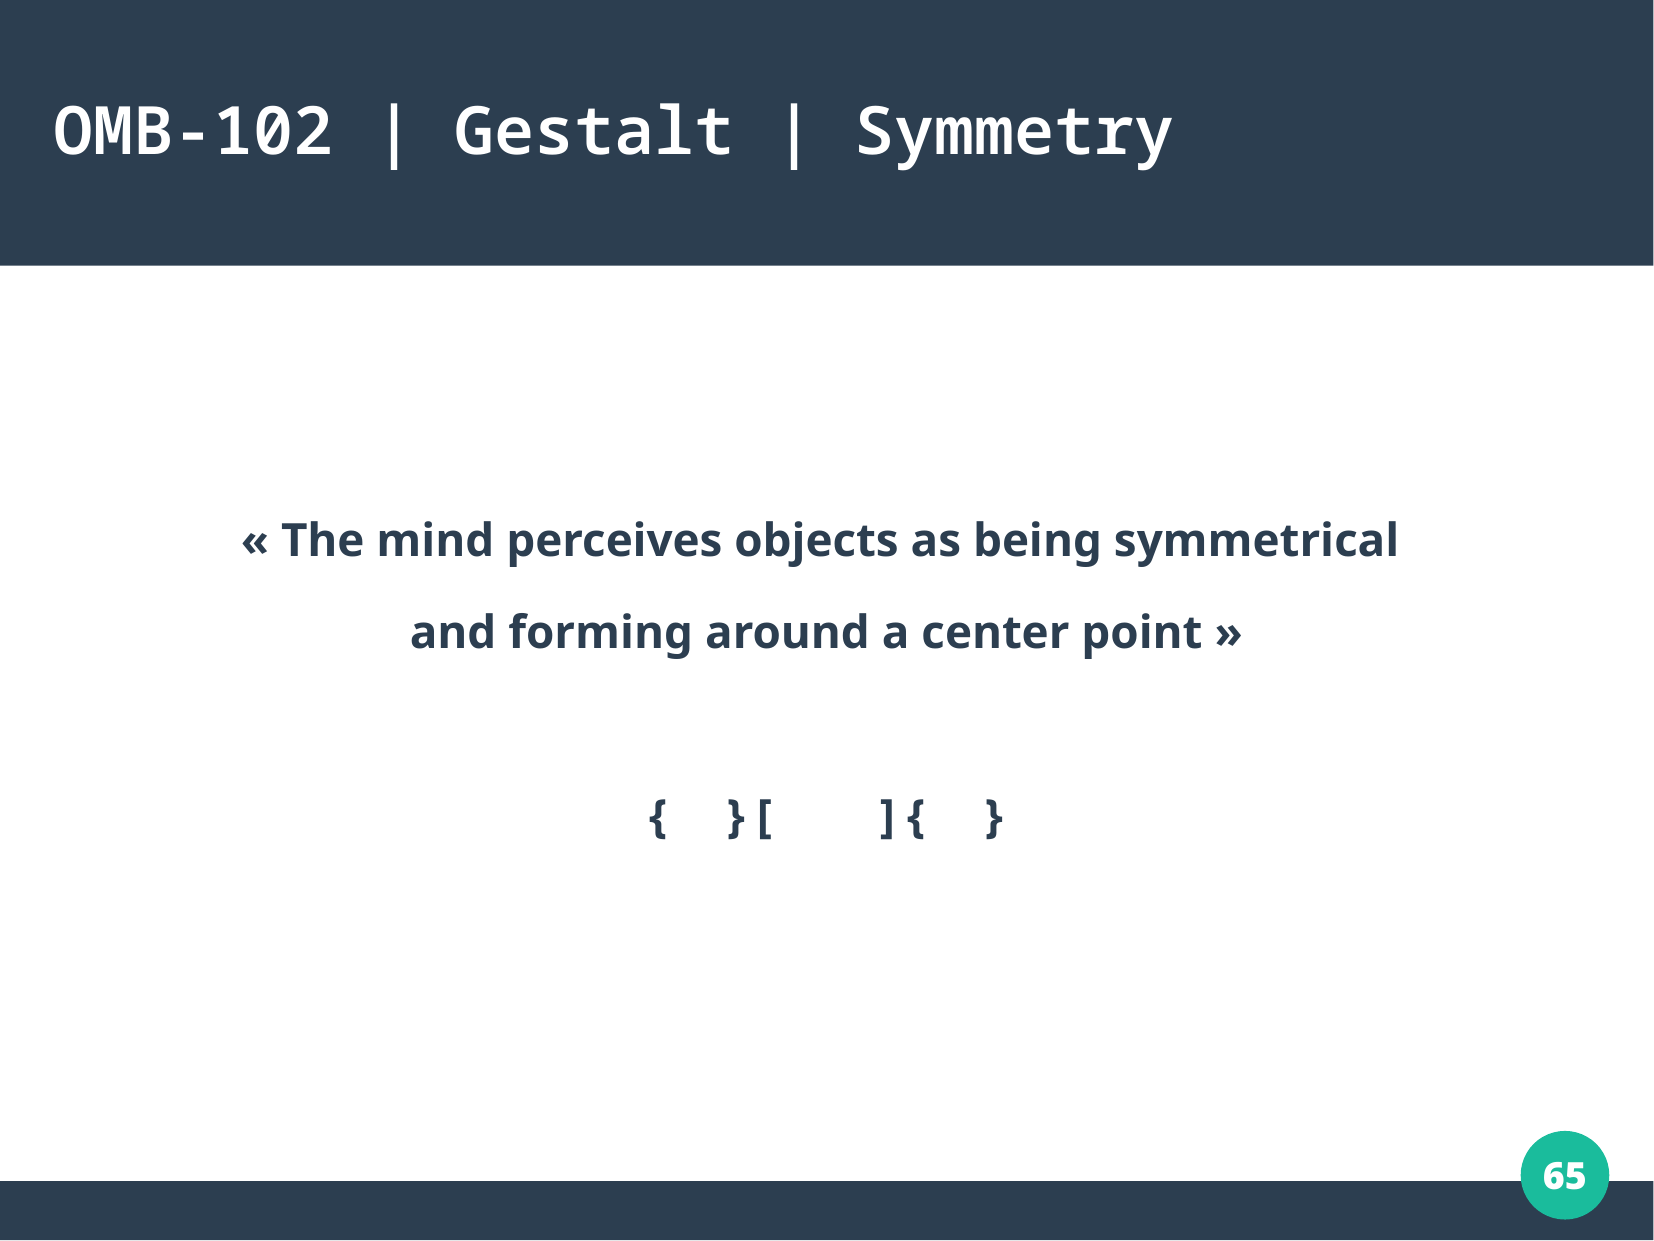

OMB-102 | Gestalt | Symmetry
# « The mind perceives objects as being symmetrical
and forming around a center point »
{ } [ ] { }
65